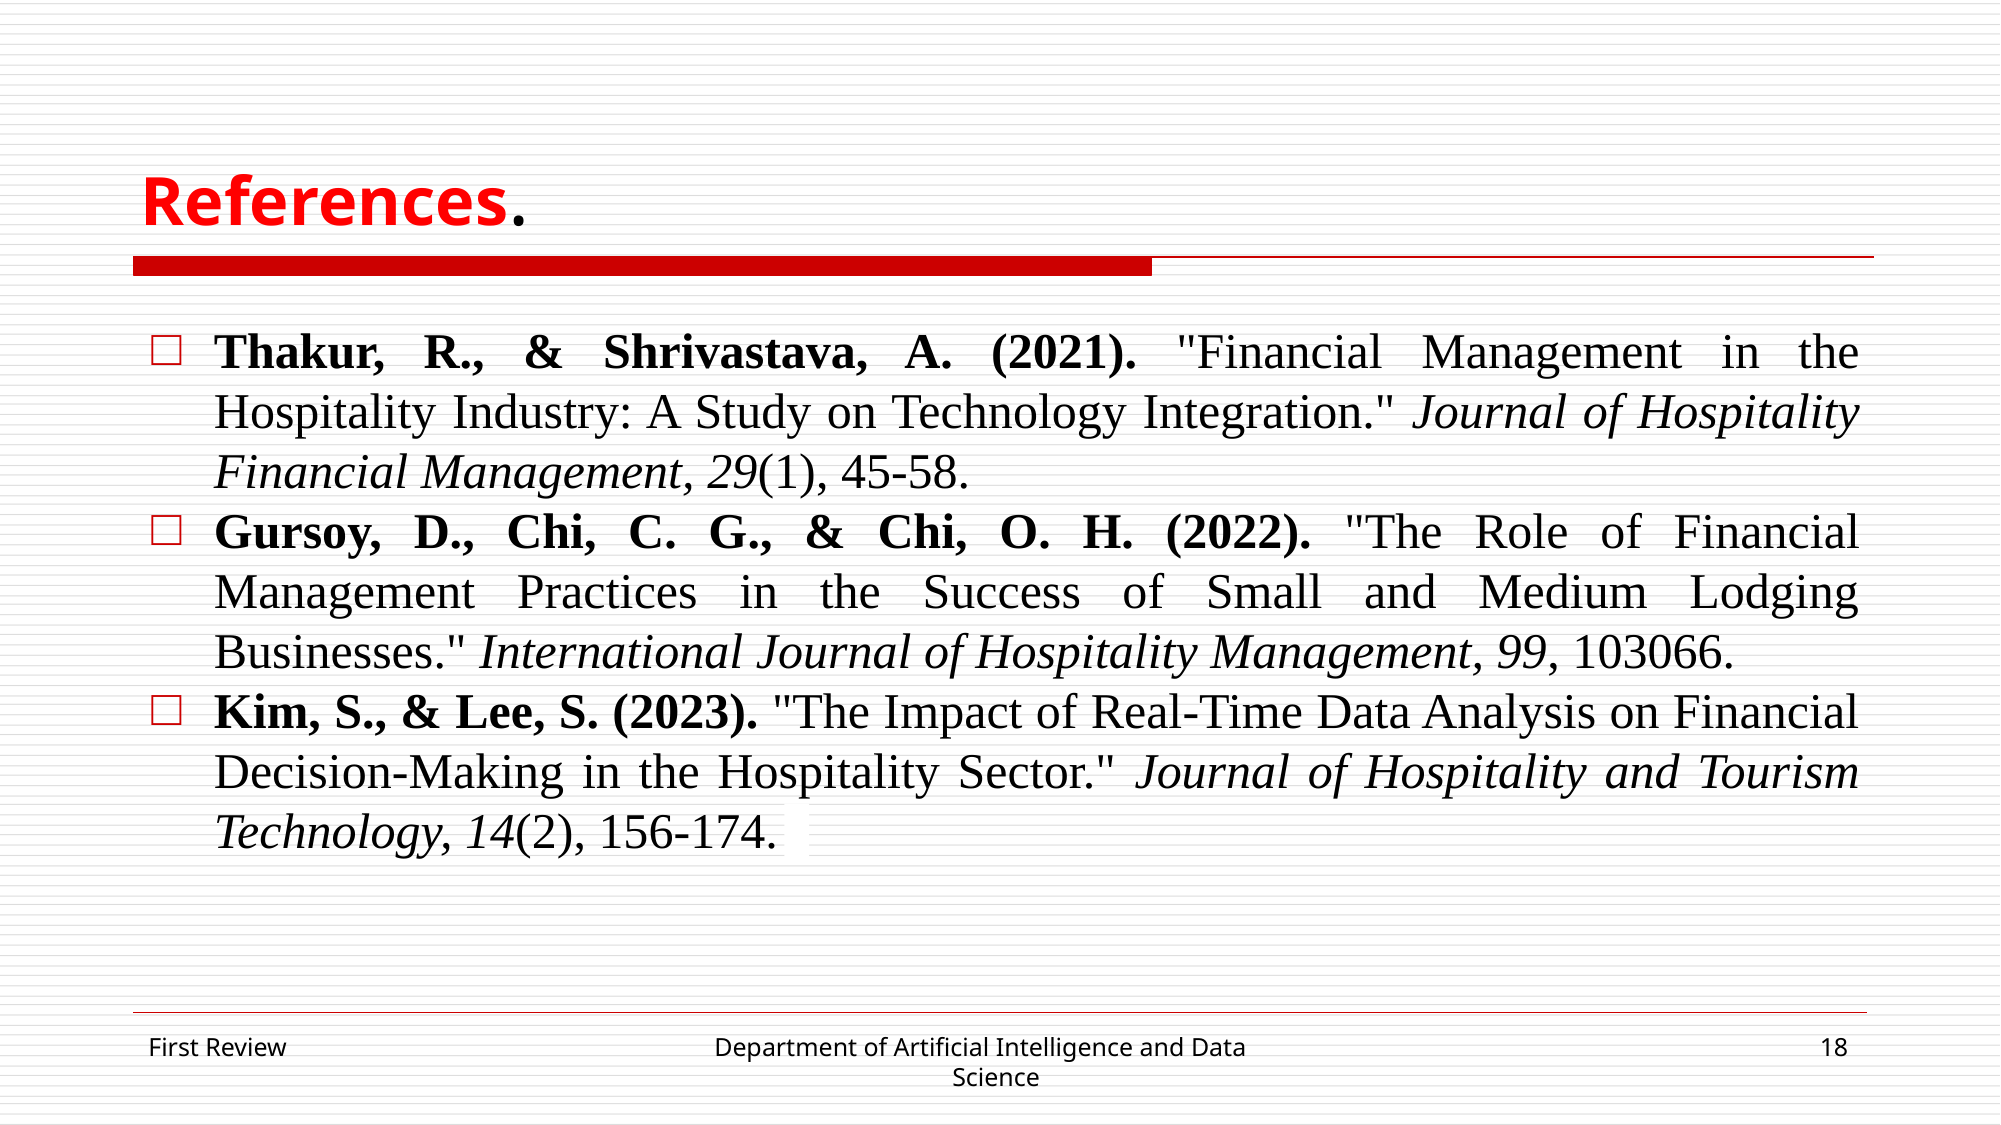

# References.
Thakur, R., & Shrivastava, A. (2021). "Financial Management in the Hospitality Industry: A Study on Technology Integration." Journal of Hospitality Financial Management, 29(1), 45-58.
Gursoy, D., Chi, C. G., & Chi, O. H. (2022). "The Role of Financial Management Practices in the Success of Small and Medium Lodging Businesses." International Journal of Hospitality Management, 99, 103066.
Kim, S., & Lee, S. (2023). "The Impact of Real-Time Data Analysis on Financial Decision-Making in the Hospitality Sector." Journal of Hospitality and Tourism Technology, 14(2), 156-174.
First Review
Department of Artificial Intelligence and Data Science